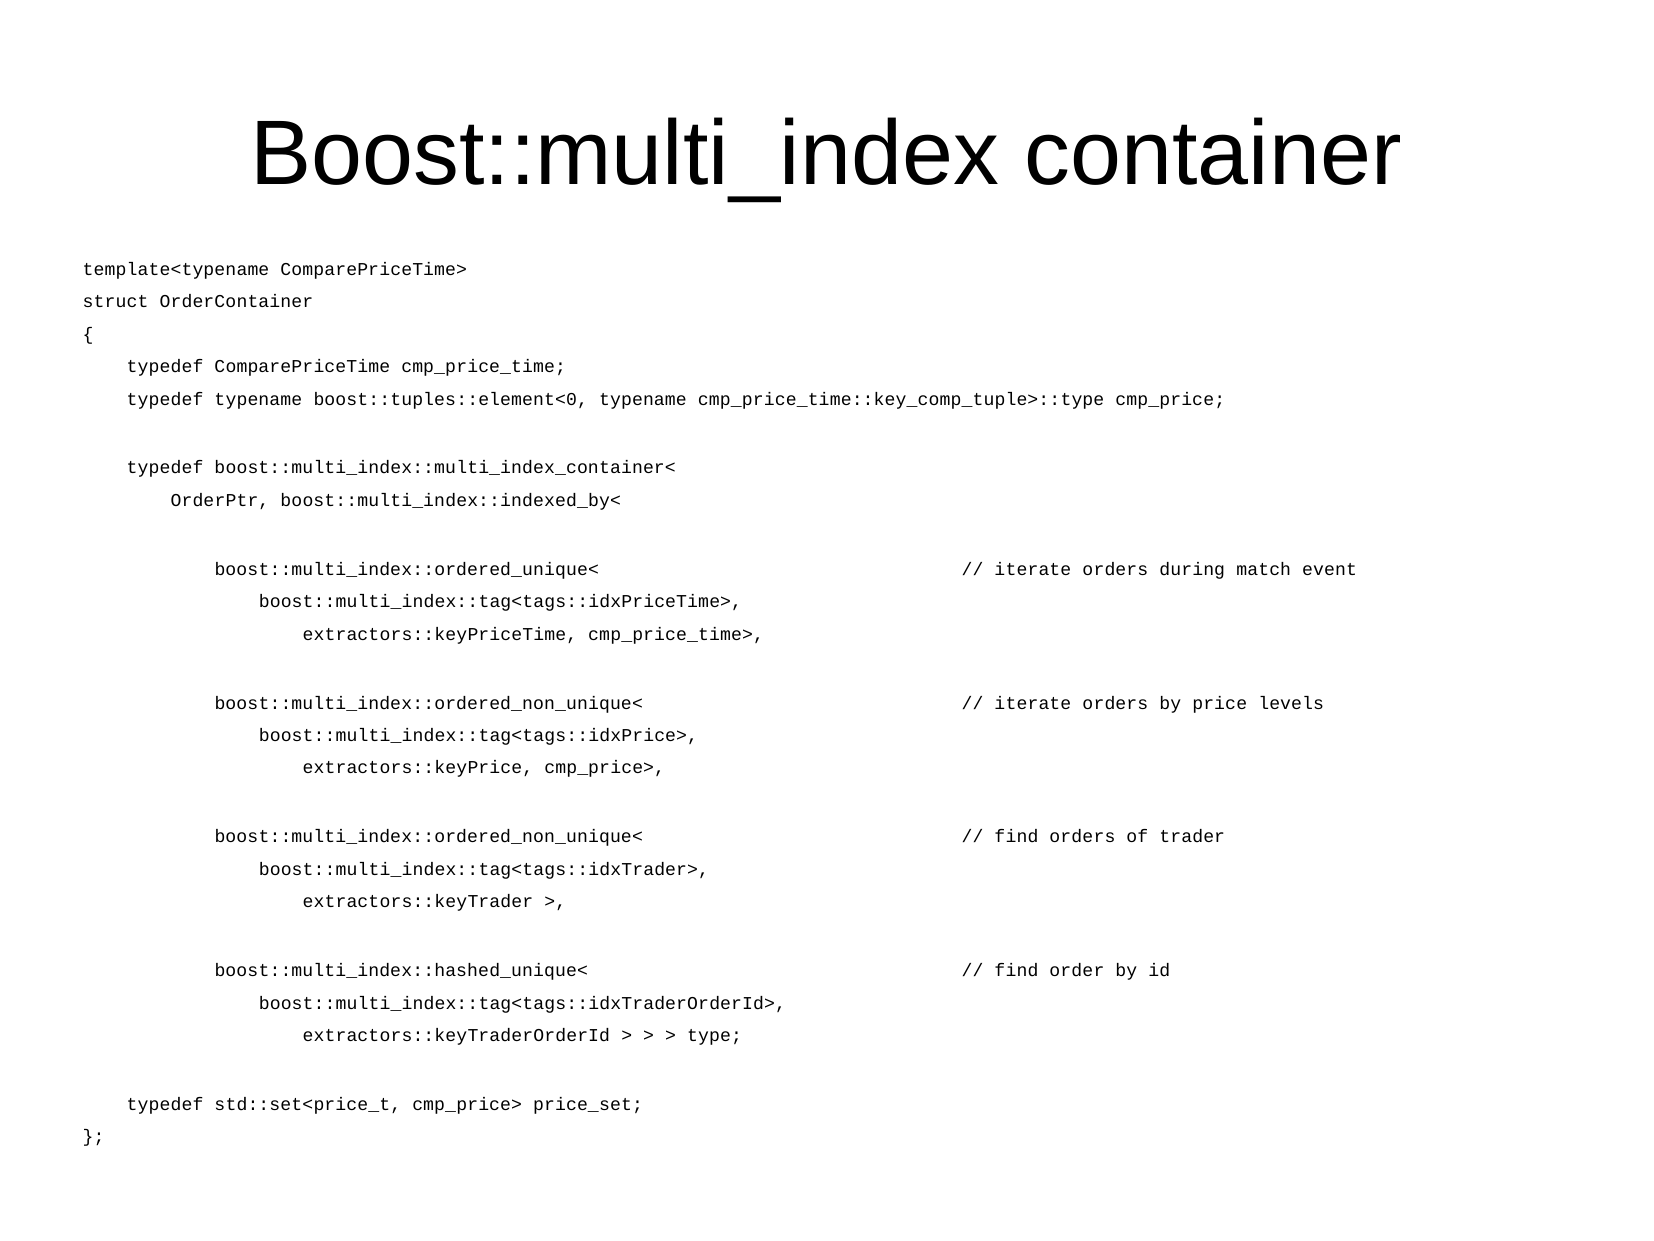

# Boost::multi_index container
template<typename ComparePriceTime>
struct OrderContainer
{
 typedef ComparePriceTime cmp_price_time;
 typedef typename boost::tuples::element<0, typename cmp_price_time::key_comp_tuple>::type cmp_price;
 typedef boost::multi_index::multi_index_container<
 OrderPtr, boost::multi_index::indexed_by<
 boost::multi_index::ordered_unique< // iterate orders during match event
 boost::multi_index::tag<tags::idxPriceTime>,
 extractors::keyPriceTime, cmp_price_time>,
 boost::multi_index::ordered_non_unique< // iterate orders by price levels
 boost::multi_index::tag<tags::idxPrice>,
 extractors::keyPrice, cmp_price>,
 boost::multi_index::ordered_non_unique< // find orders of trader
 boost::multi_index::tag<tags::idxTrader>,
 extractors::keyTrader >,
 boost::multi_index::hashed_unique< // find order by id
 boost::multi_index::tag<tags::idxTraderOrderId>,
 extractors::keyTraderOrderId > > > type;
 typedef std::set<price_t, cmp_price> price_set;
};